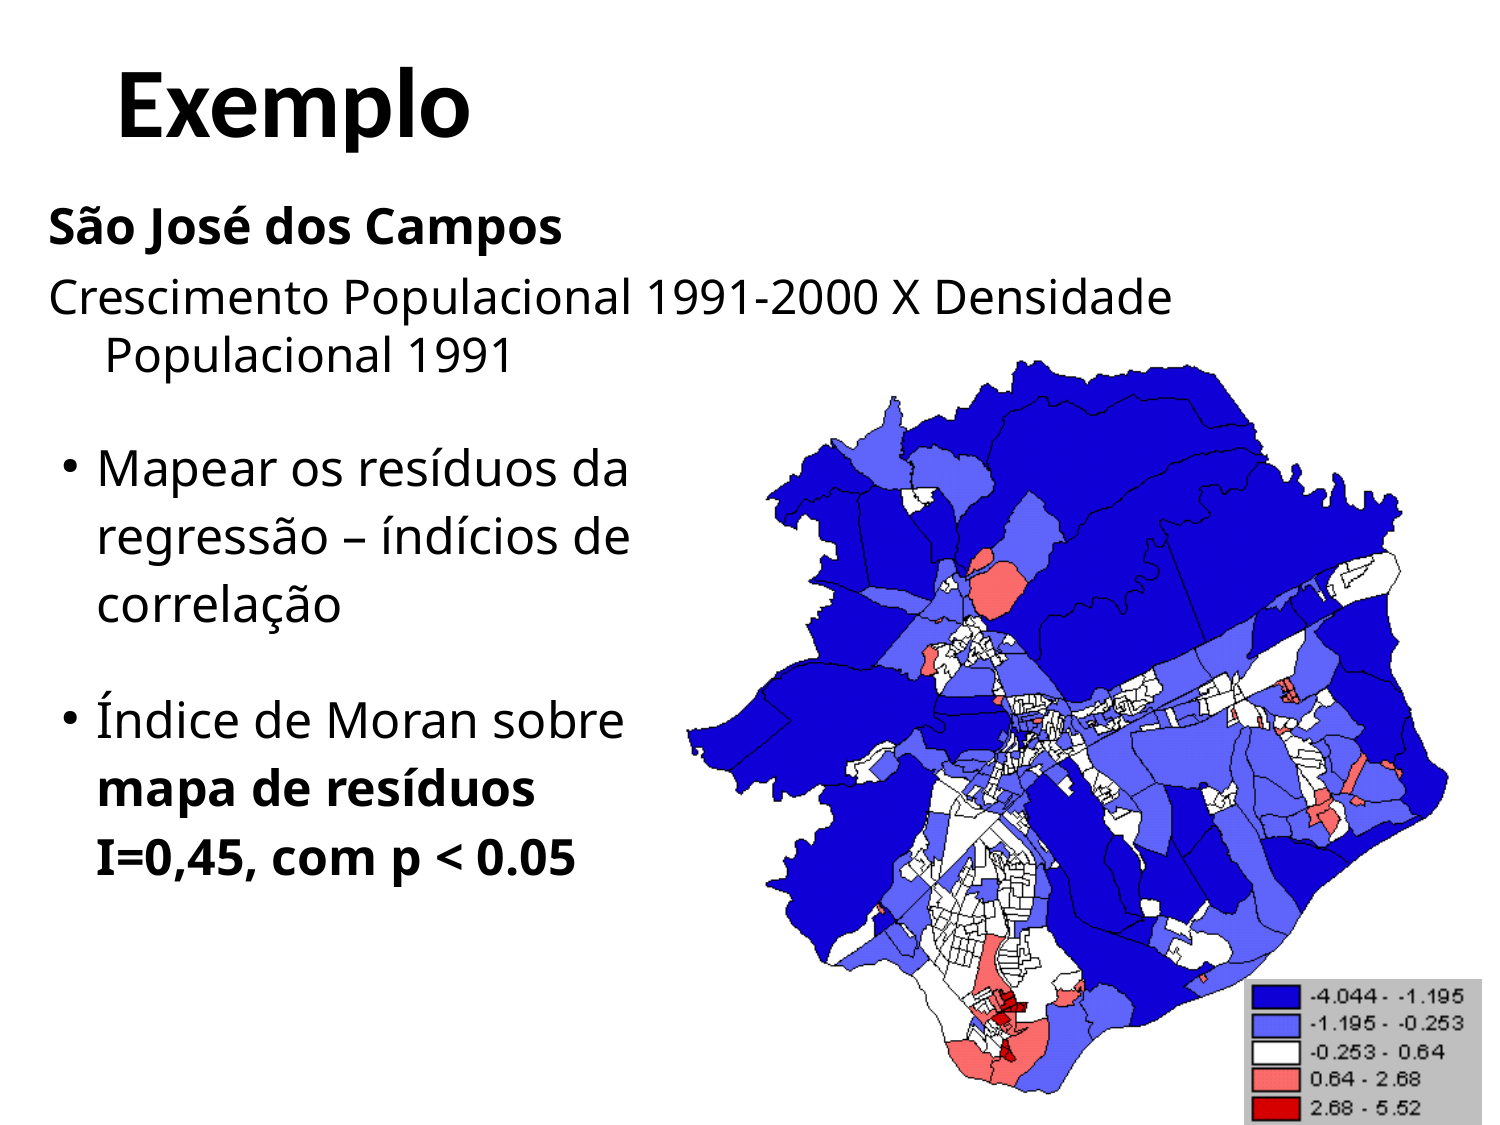

Exemplo
São José dos Campos
Crescimento Populacional 1991-2000 X Densidade Populacional 1991
Mapear os resíduos da regressão – índícios de correlação
Índice de Moran sobre mapa de resíduos I=0,45, com p < 0.05